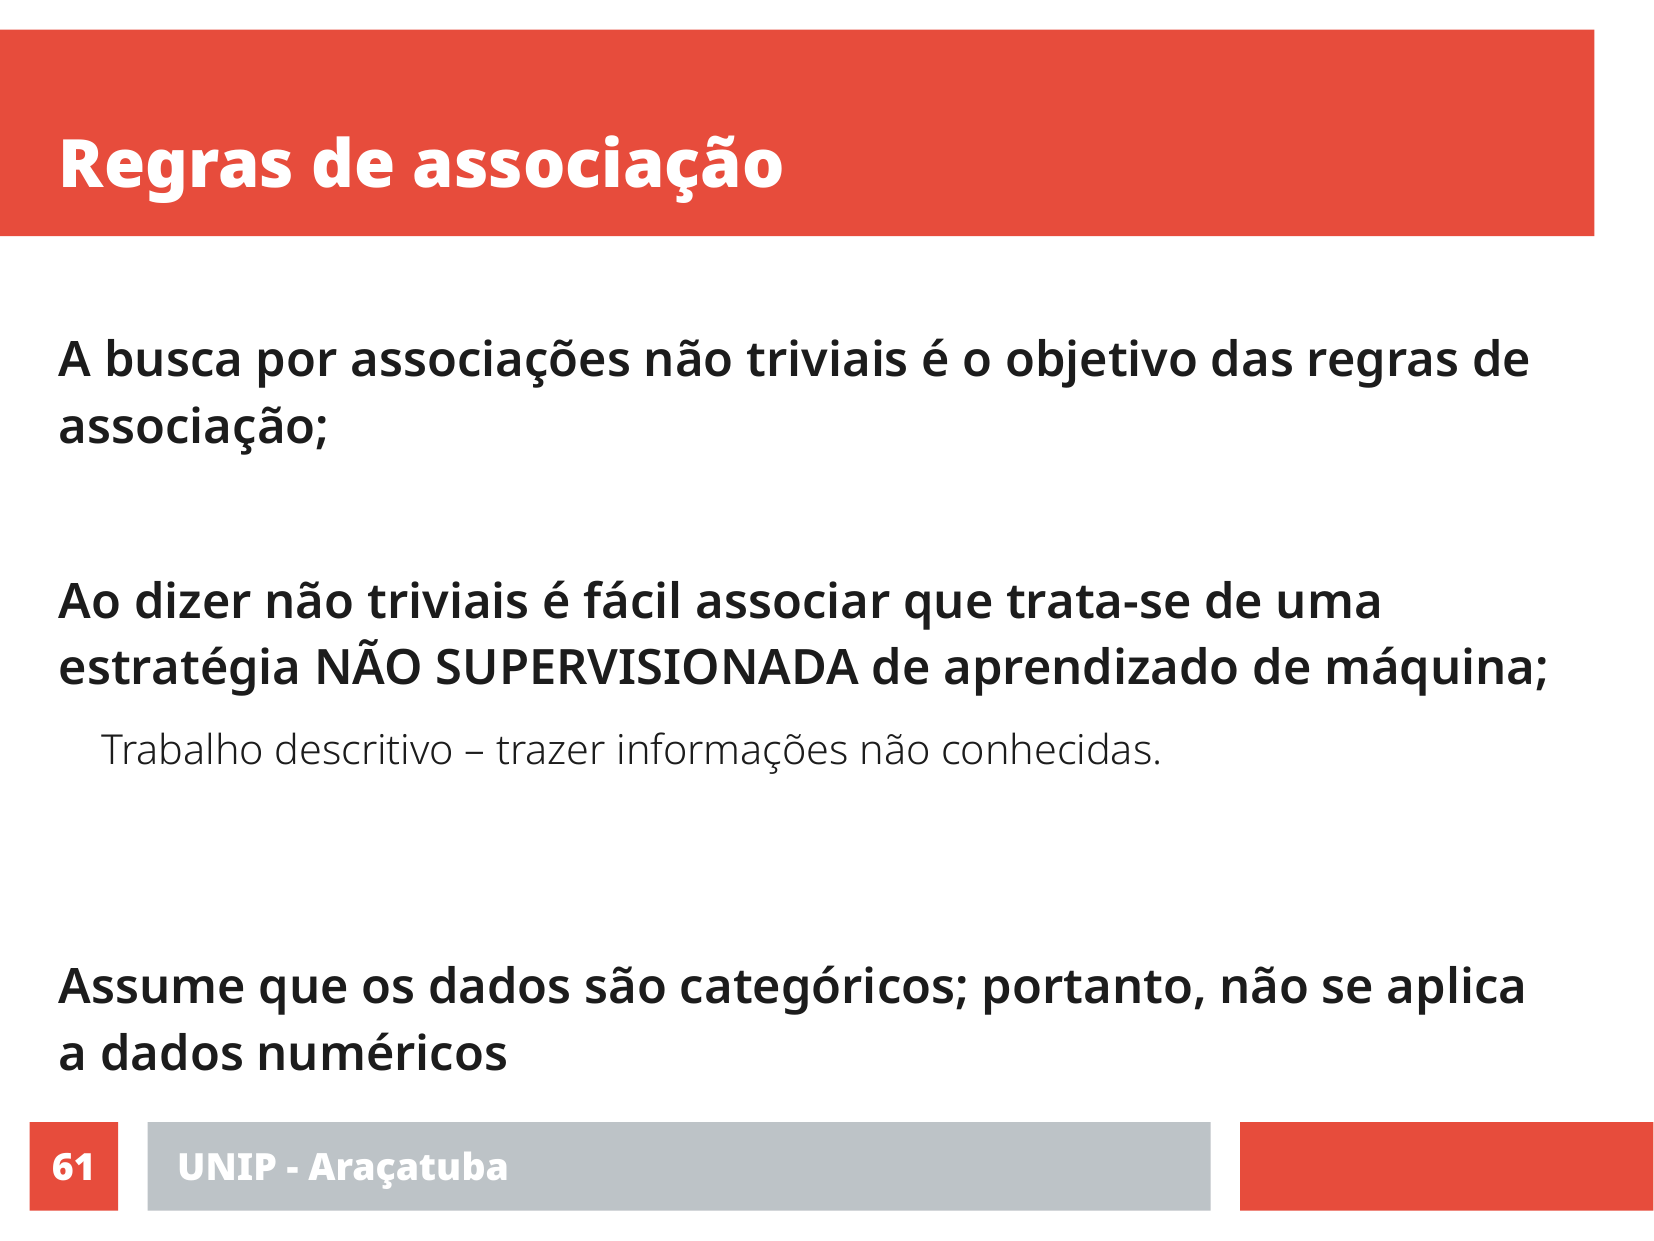

# Regras de associação
A busca por associações não triviais é o objetivo das regras de associação;
Ao dizer não triviais é fácil associar que trata-se de uma estratégia NÃO SUPERVISIONADA de aprendizado de máquina;
Trabalho descritivo – trazer informações não conhecidas.
Assume que os dados são categóricos; portanto, não se aplica a dados numéricos
61
UNIP - Araçatuba